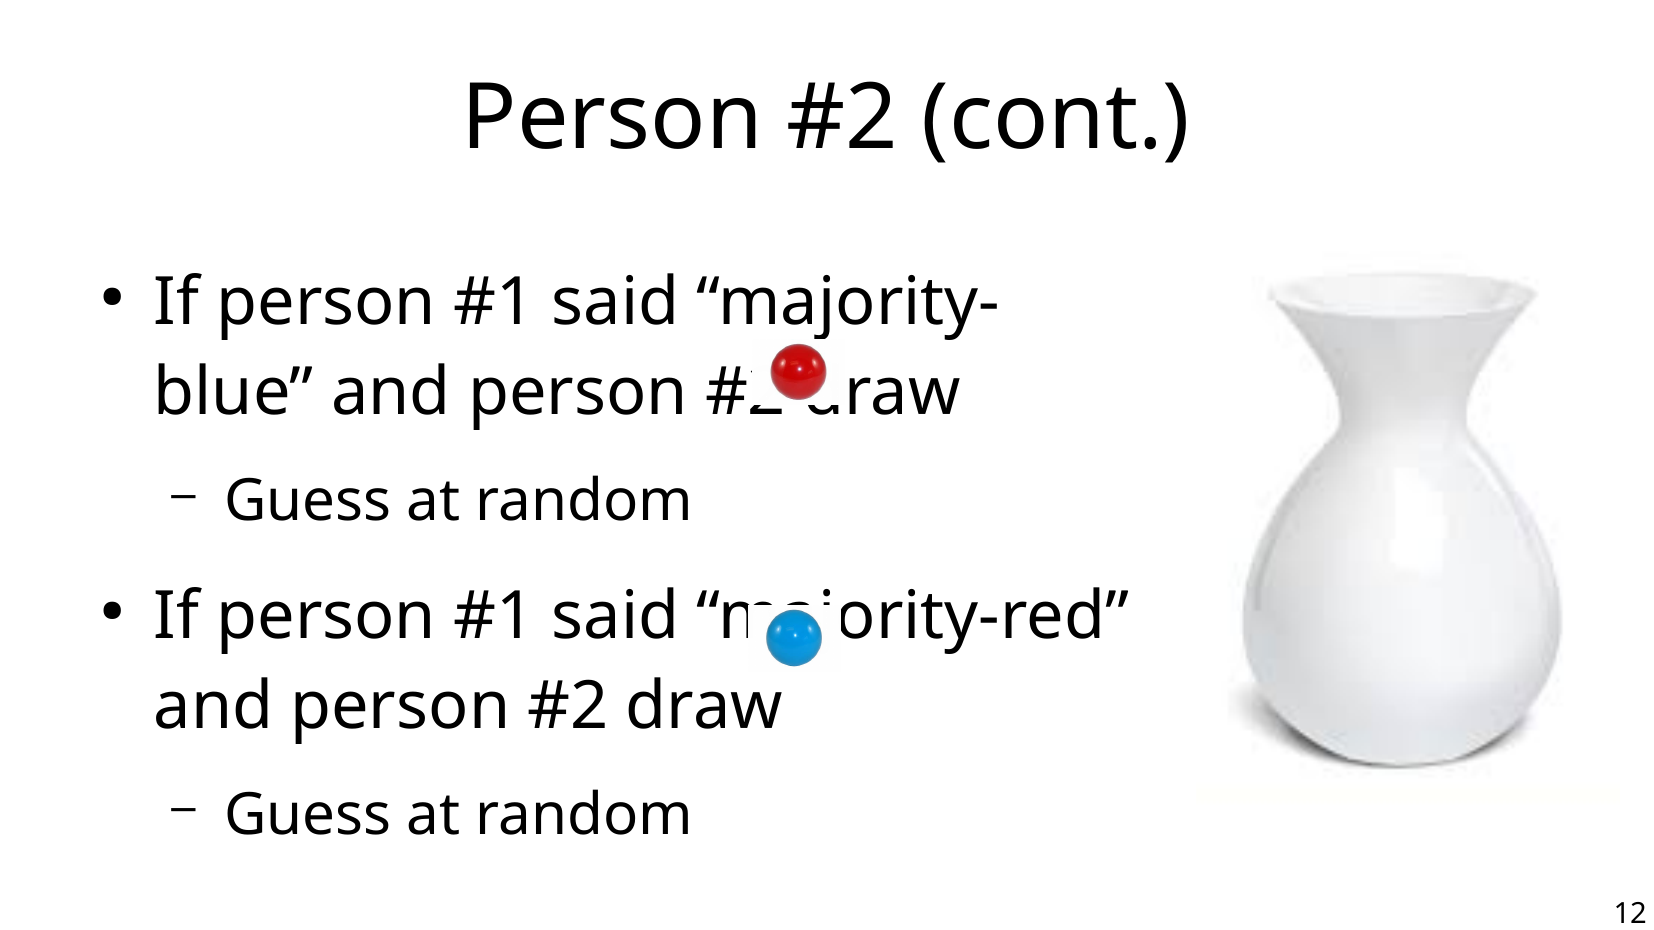

# Person #2 (cont.)
If person #1 said “majority-blue” and person #2 draw
Guess at random
If person #1 said “majority-red” and person #2 draw
Guess at random
12